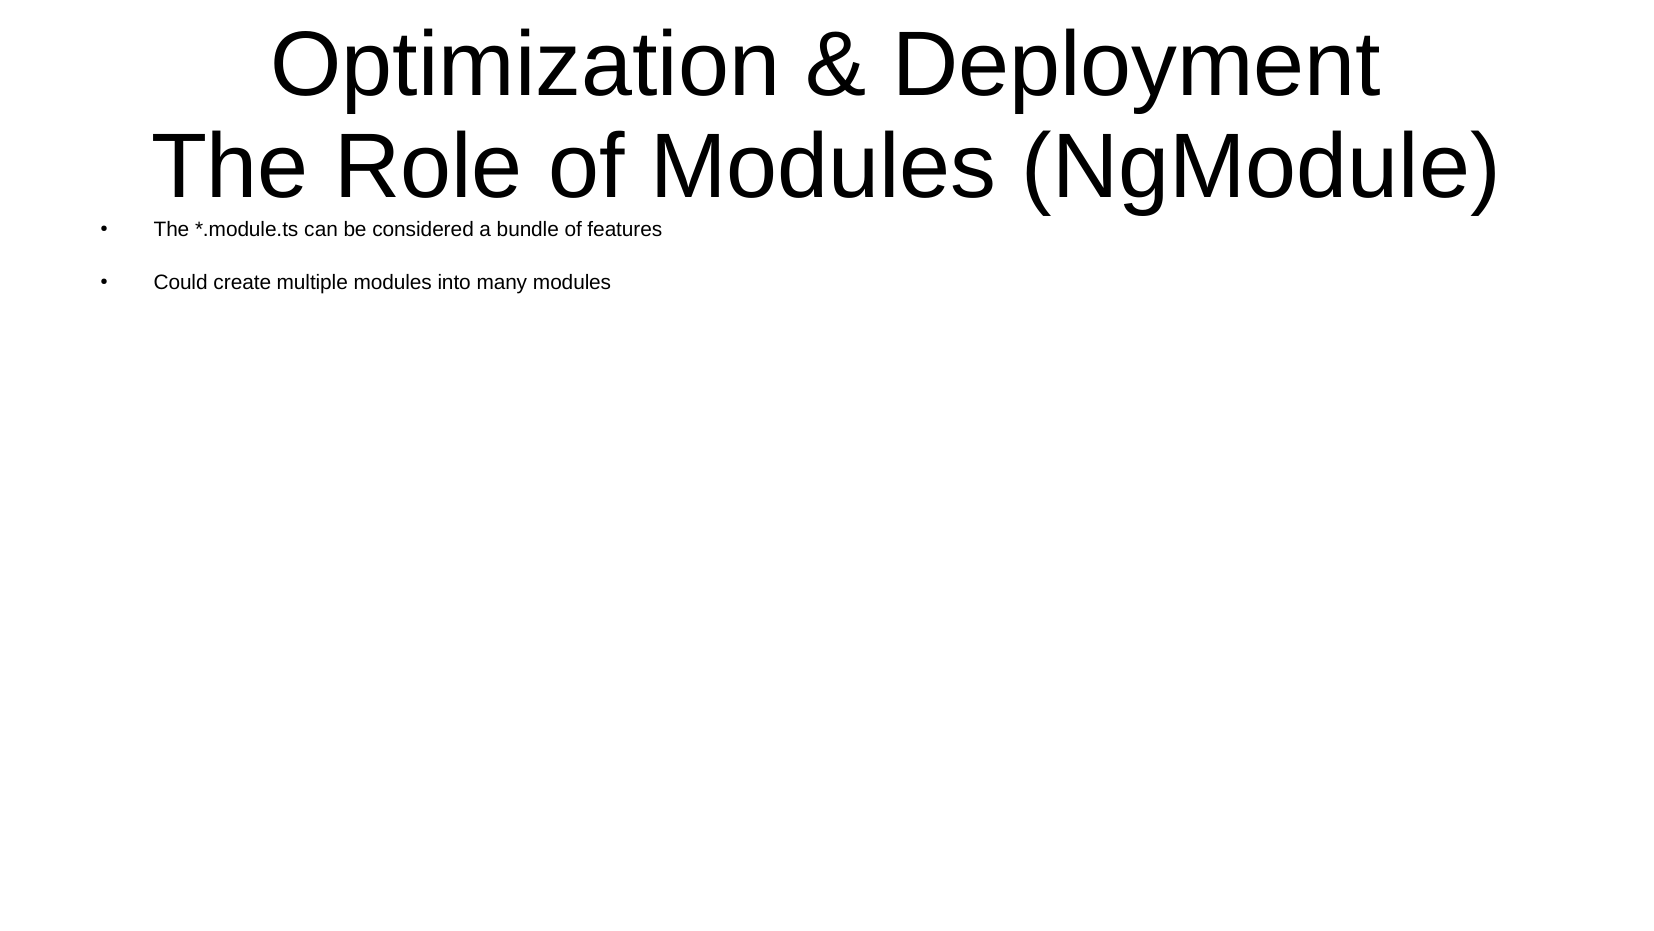

# Optimization & Deployment The Role of Modules (NgModule)
The *.module.ts can be considered a bundle of features
Could create multiple modules into many modules